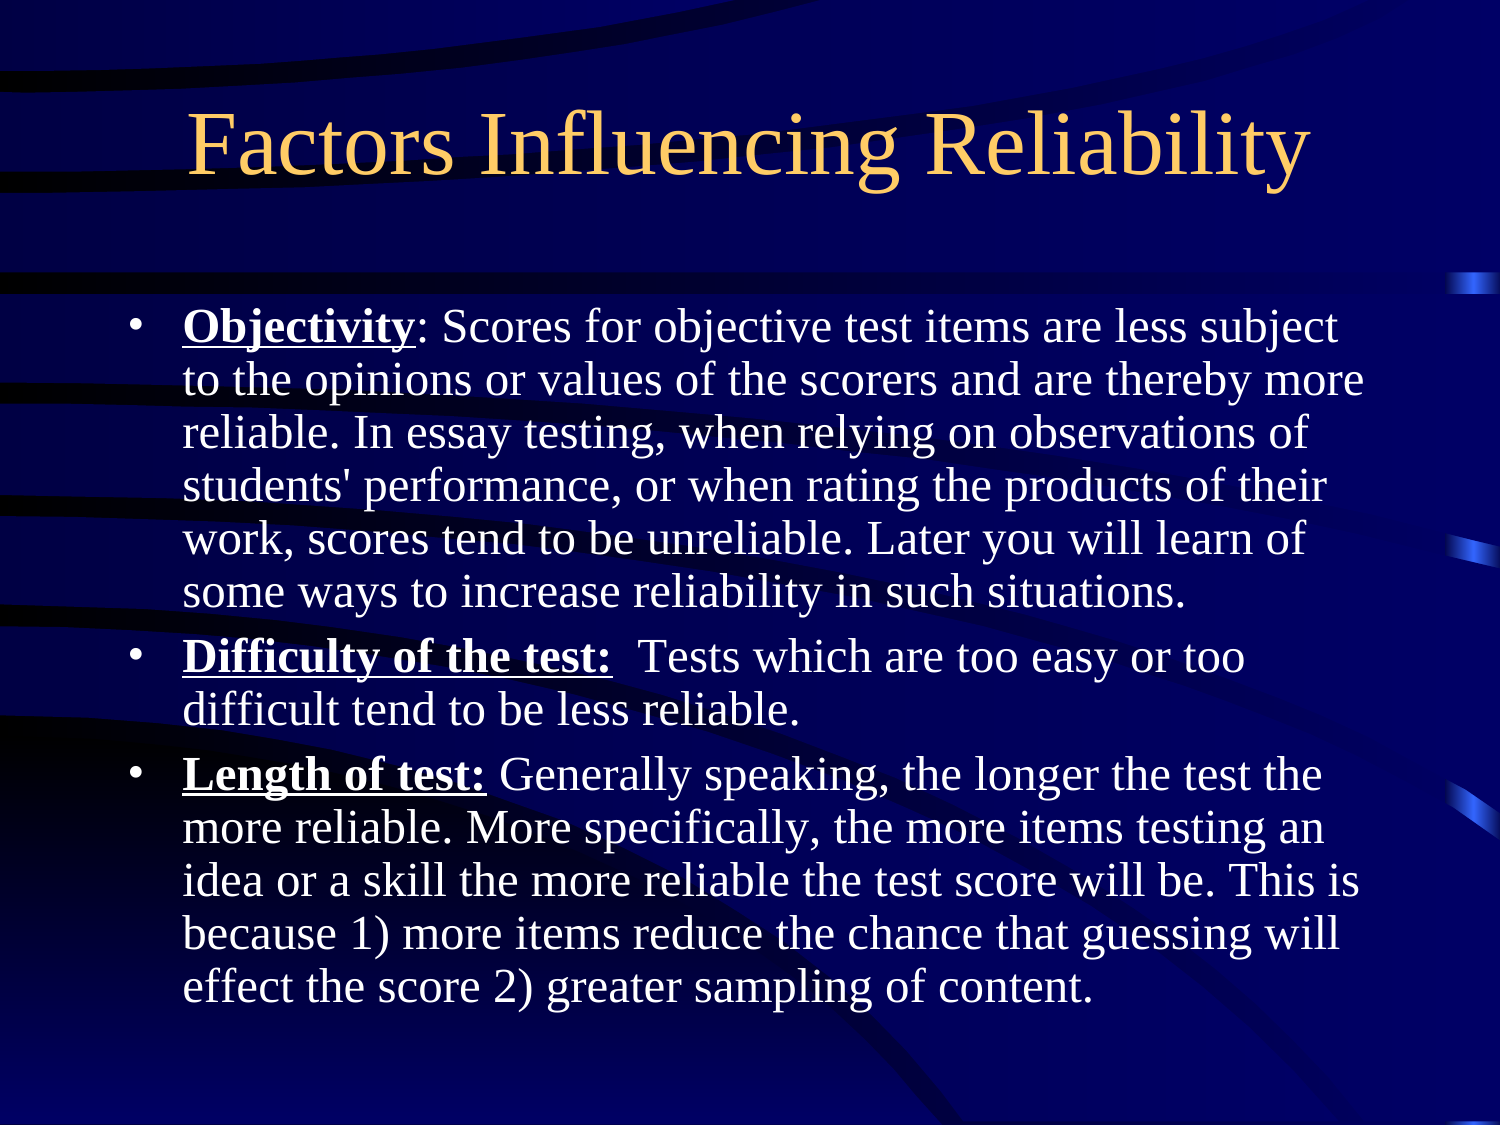

# Factors Influencing Reliability
Objectivity: Scores for objective test items are less subject to the opinions or values of the scorers and are thereby more reliable. In essay testing, when relying on observations of students' performance, or when rating the products of their work, scores tend to be unreliable. Later you will learn of some ways to increase reliability in such situations.
Difficulty of the test: Tests which are too easy or too difficult tend to be less reliable.
Length of test: Generally speaking, the longer the test the more reliable. More specifically, the more items testing an idea or a skill the more reliable the test score will be. This is because 1) more items reduce the chance that guessing will effect the score 2) greater sampling of content.